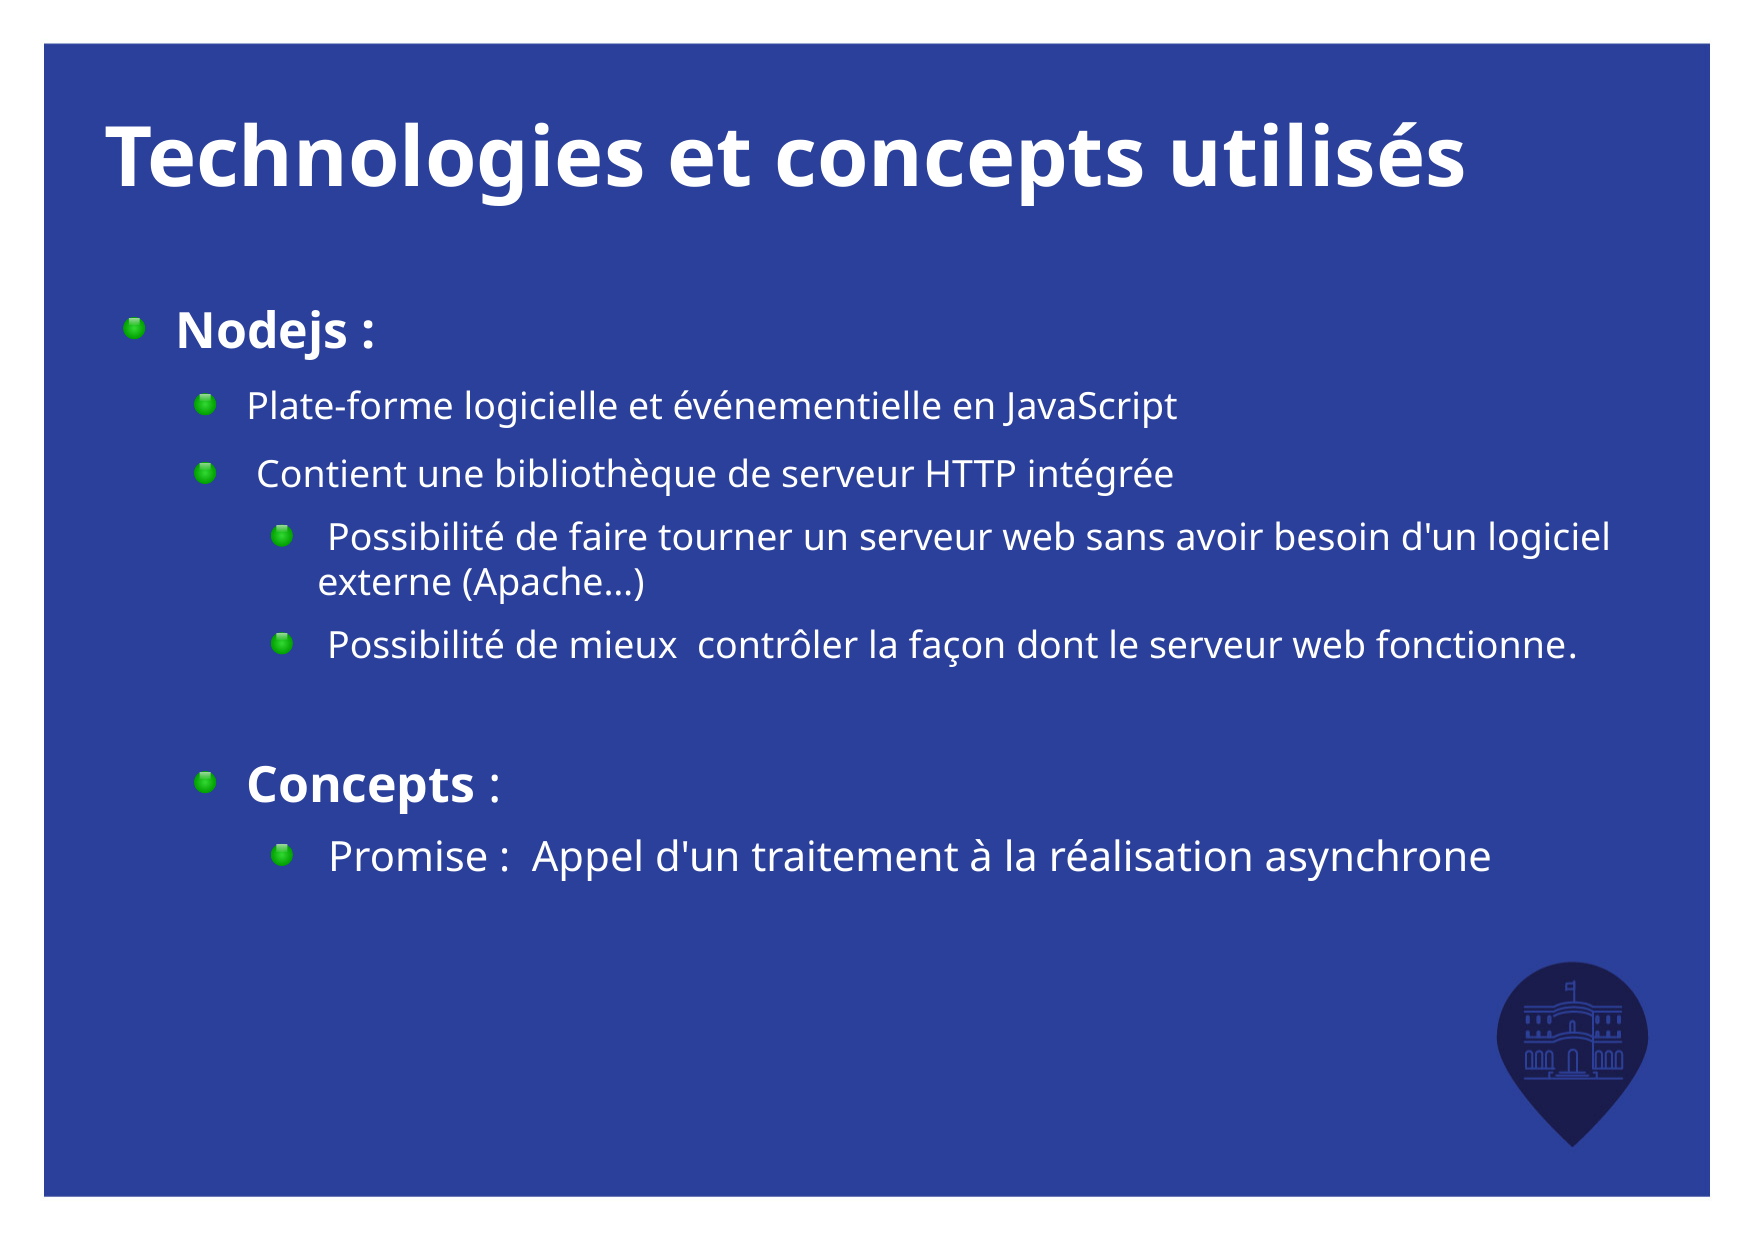

# Technologies et concepts utilisés
Nodejs :
Plate-forme logicielle et événementielle en JavaScript
 Contient une bibliothèque de serveur HTTP intégrée
 Possibilité de faire tourner un serveur web sans avoir besoin d'un logiciel externe (Apache…)
 Possibilité de mieux contrôler la façon dont le serveur web fonctionne.
Concepts :
 Promise : Appel d'un traitement à la réalisation asynchrone